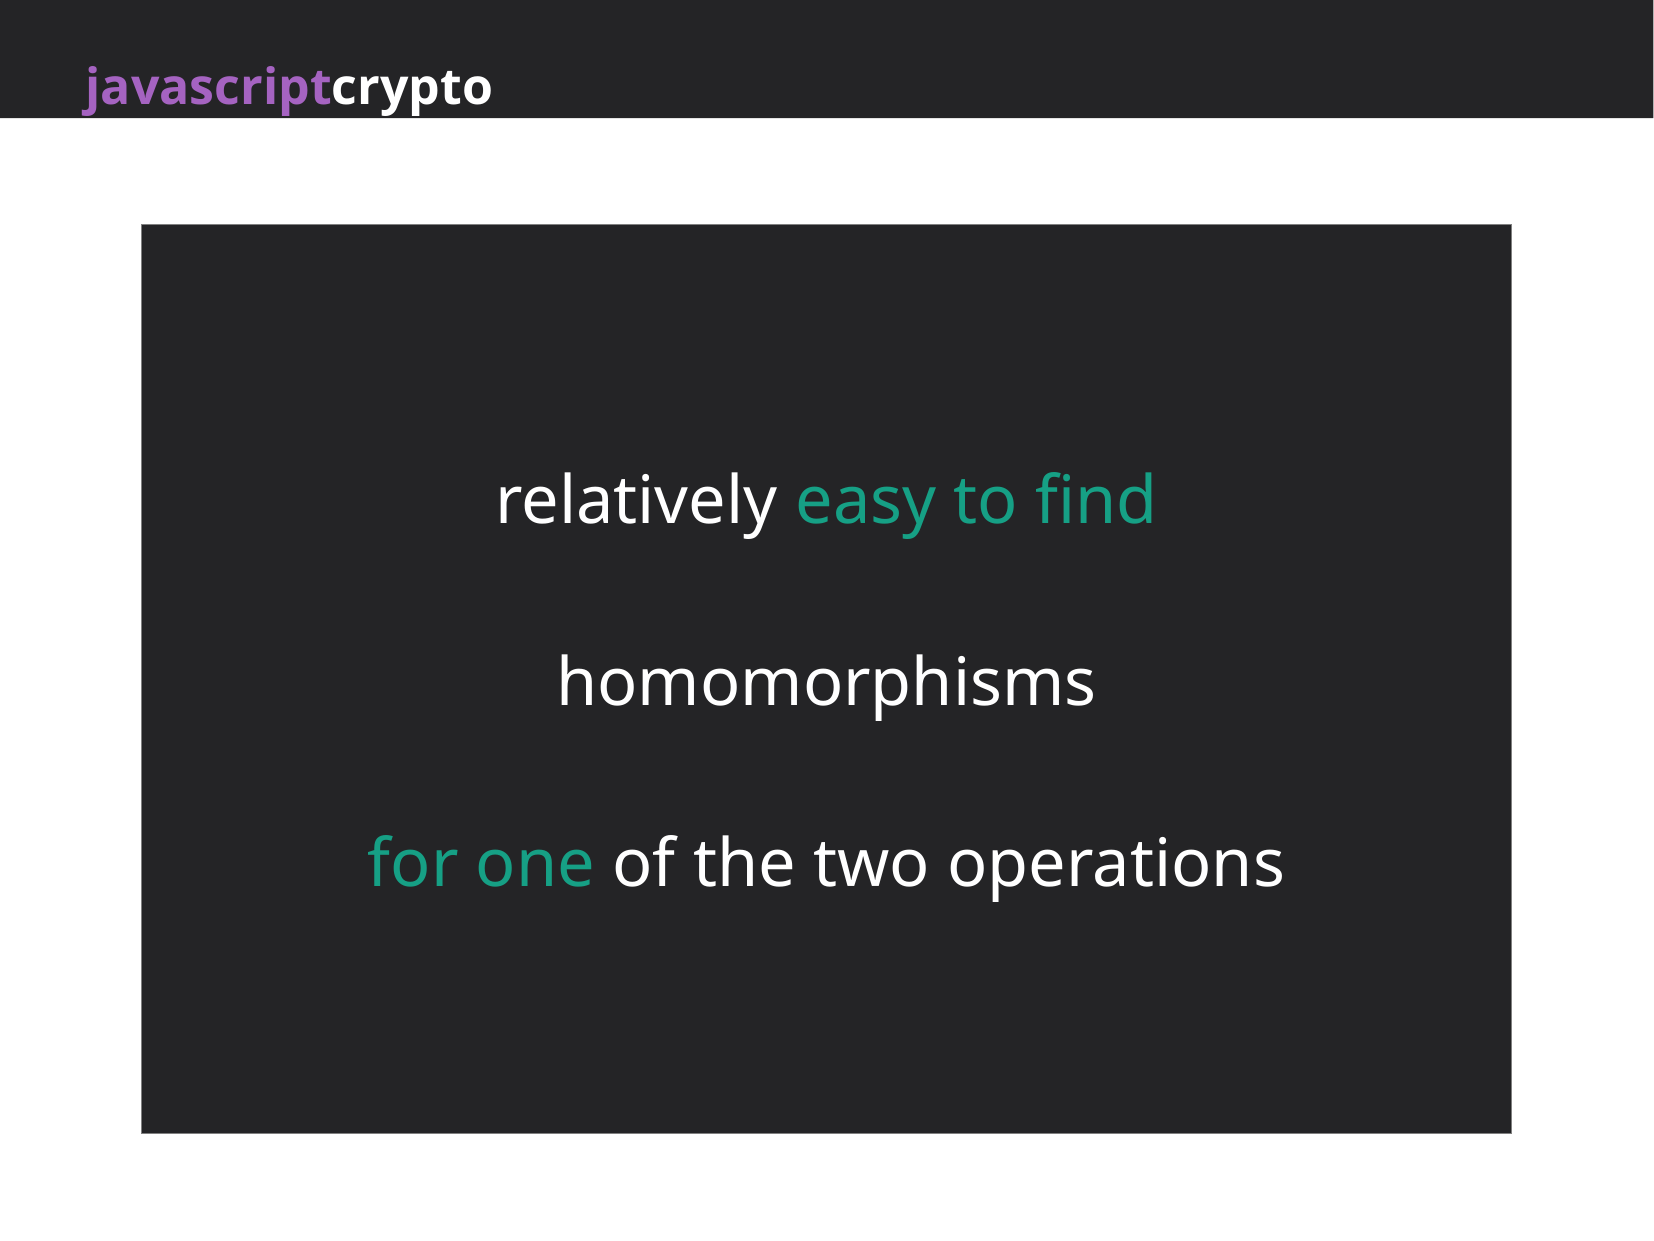

javascriptcrypto
relatively easy to find
homomorphisms
for one of the two operations
encrypt shit